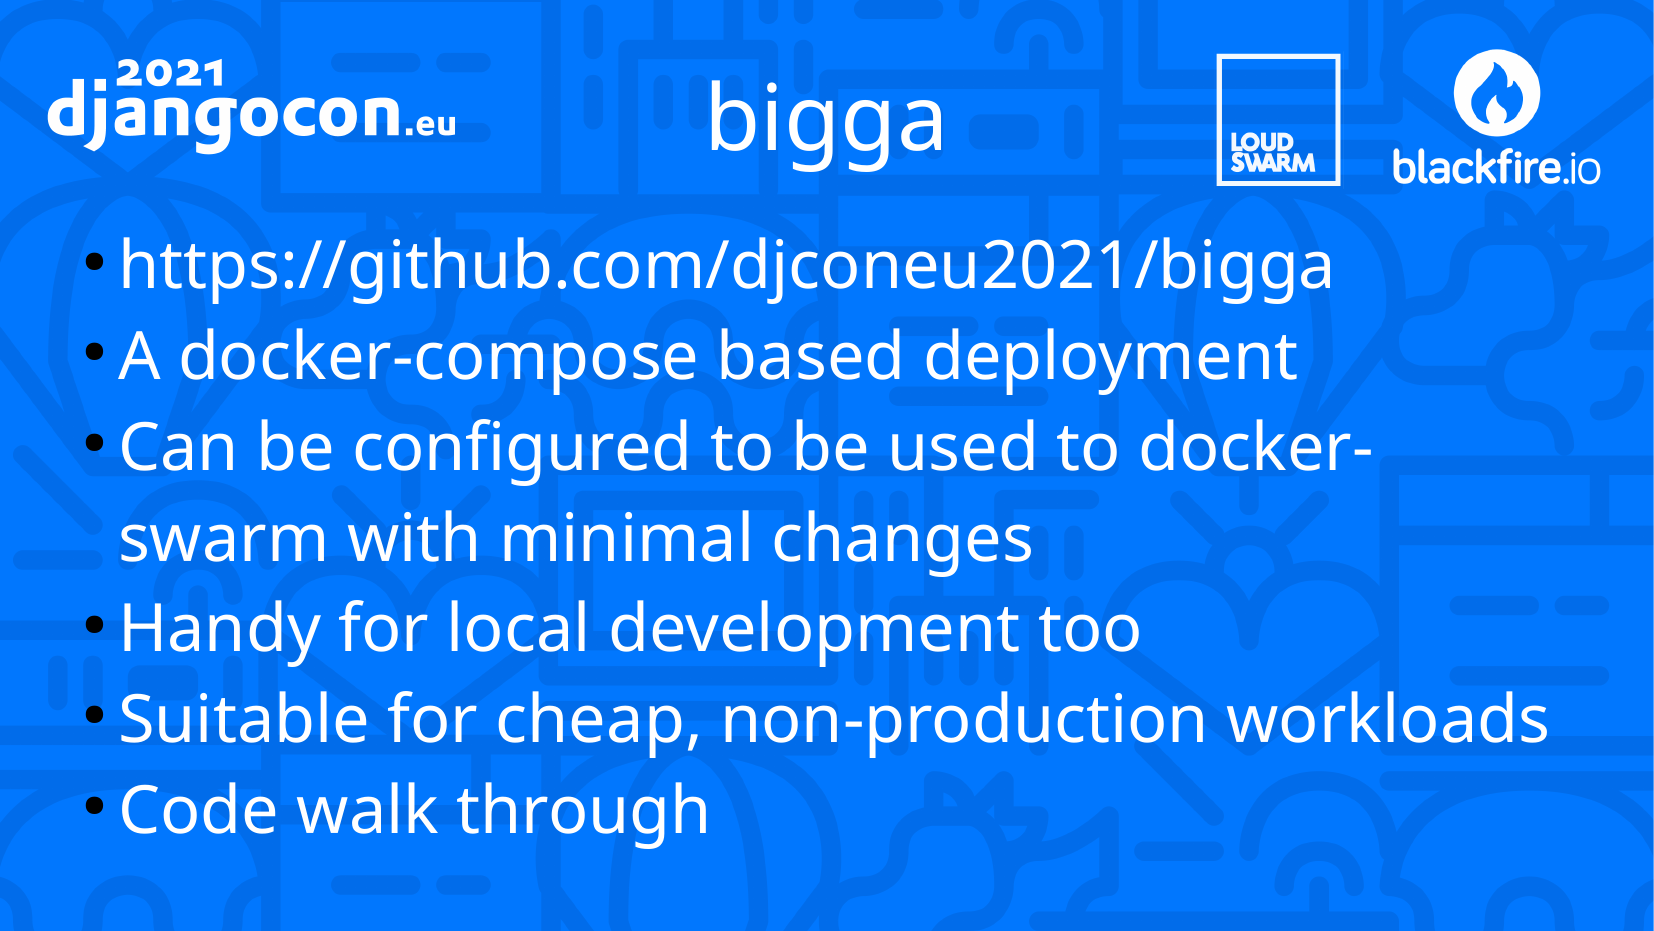

# bigga
https://github.com/djconeu2021/bigga
A docker-compose based deployment
Can be configured to be used to docker-swarm with minimal changes
Handy for local development too
Suitable for cheap, non-production workloads
Code walk through